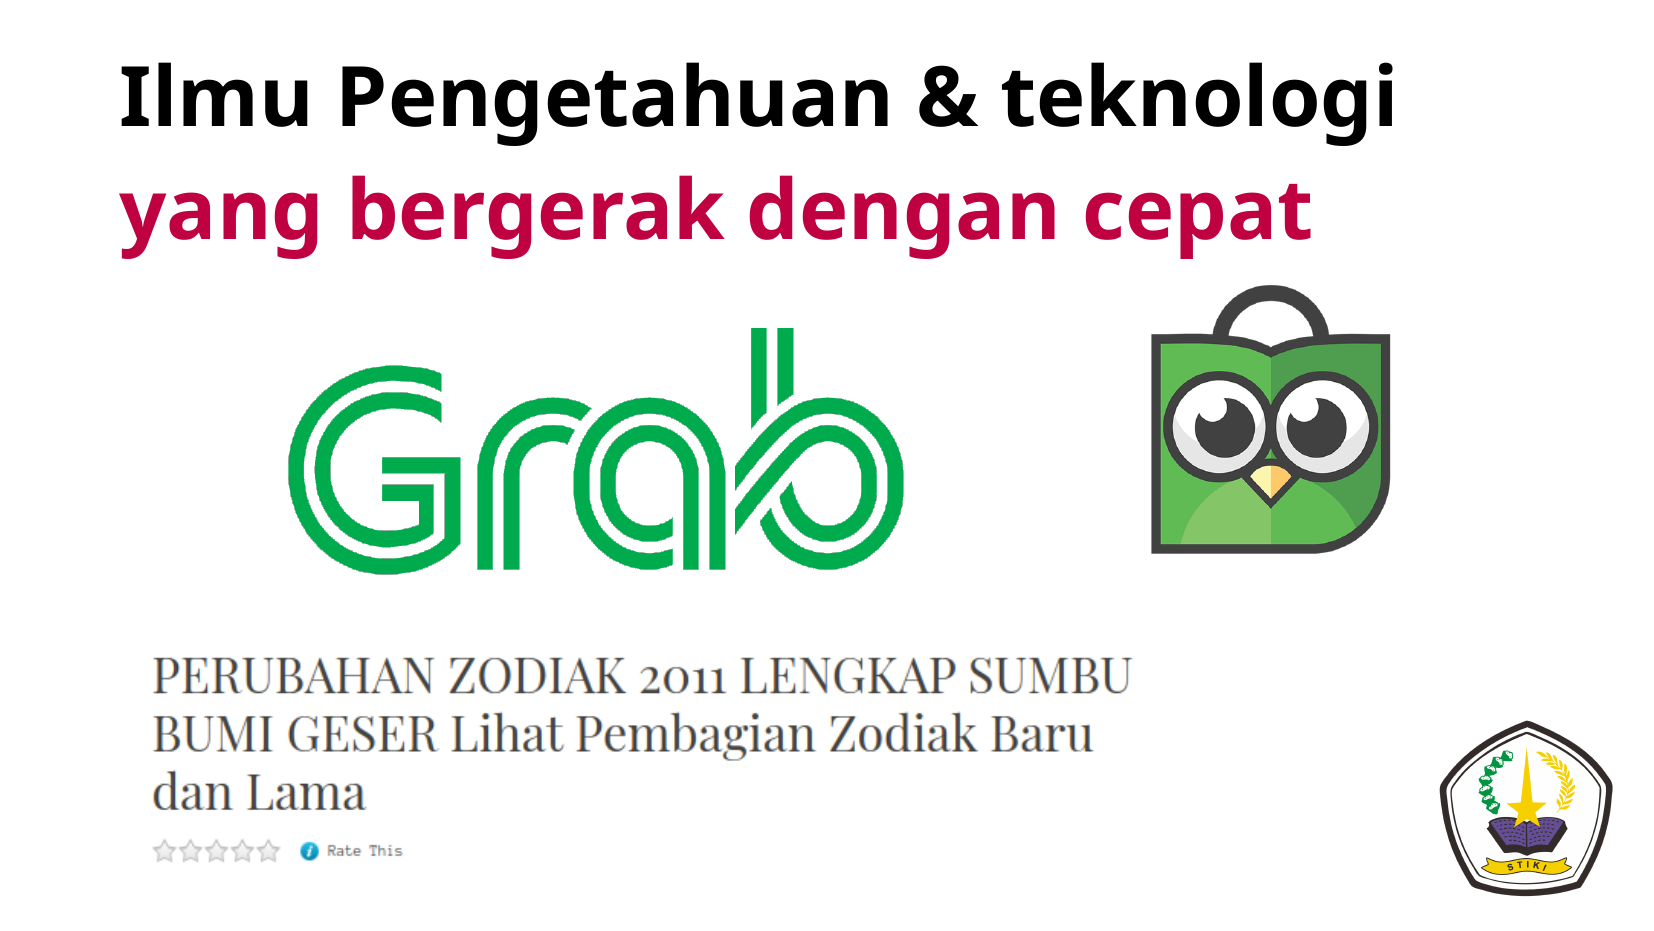

Ilmu Pengetahuan & teknologi yang bergerak dengan cepat